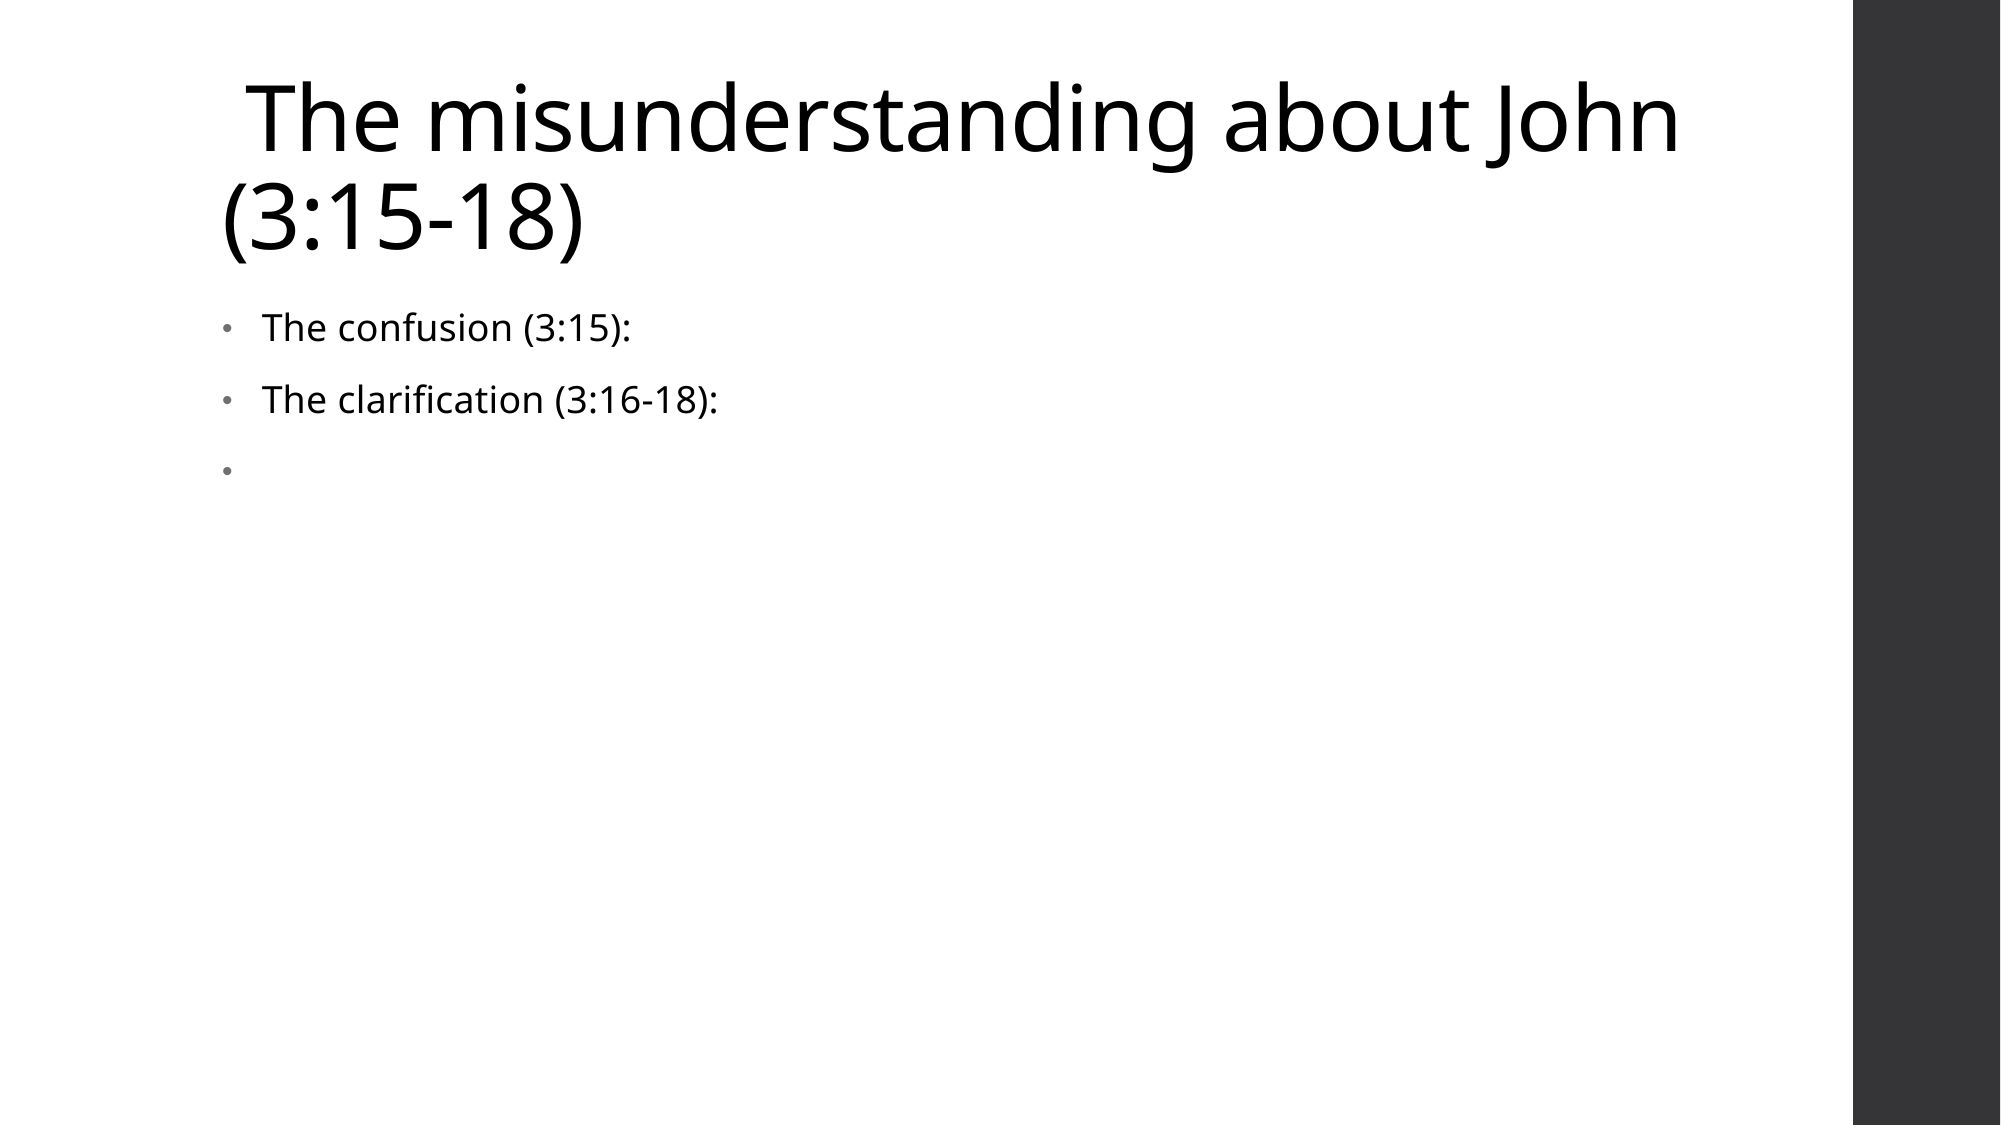

# The misunderstanding about John (3:15-18)
 The confusion (3:15):
 The clarification (3:16-18):